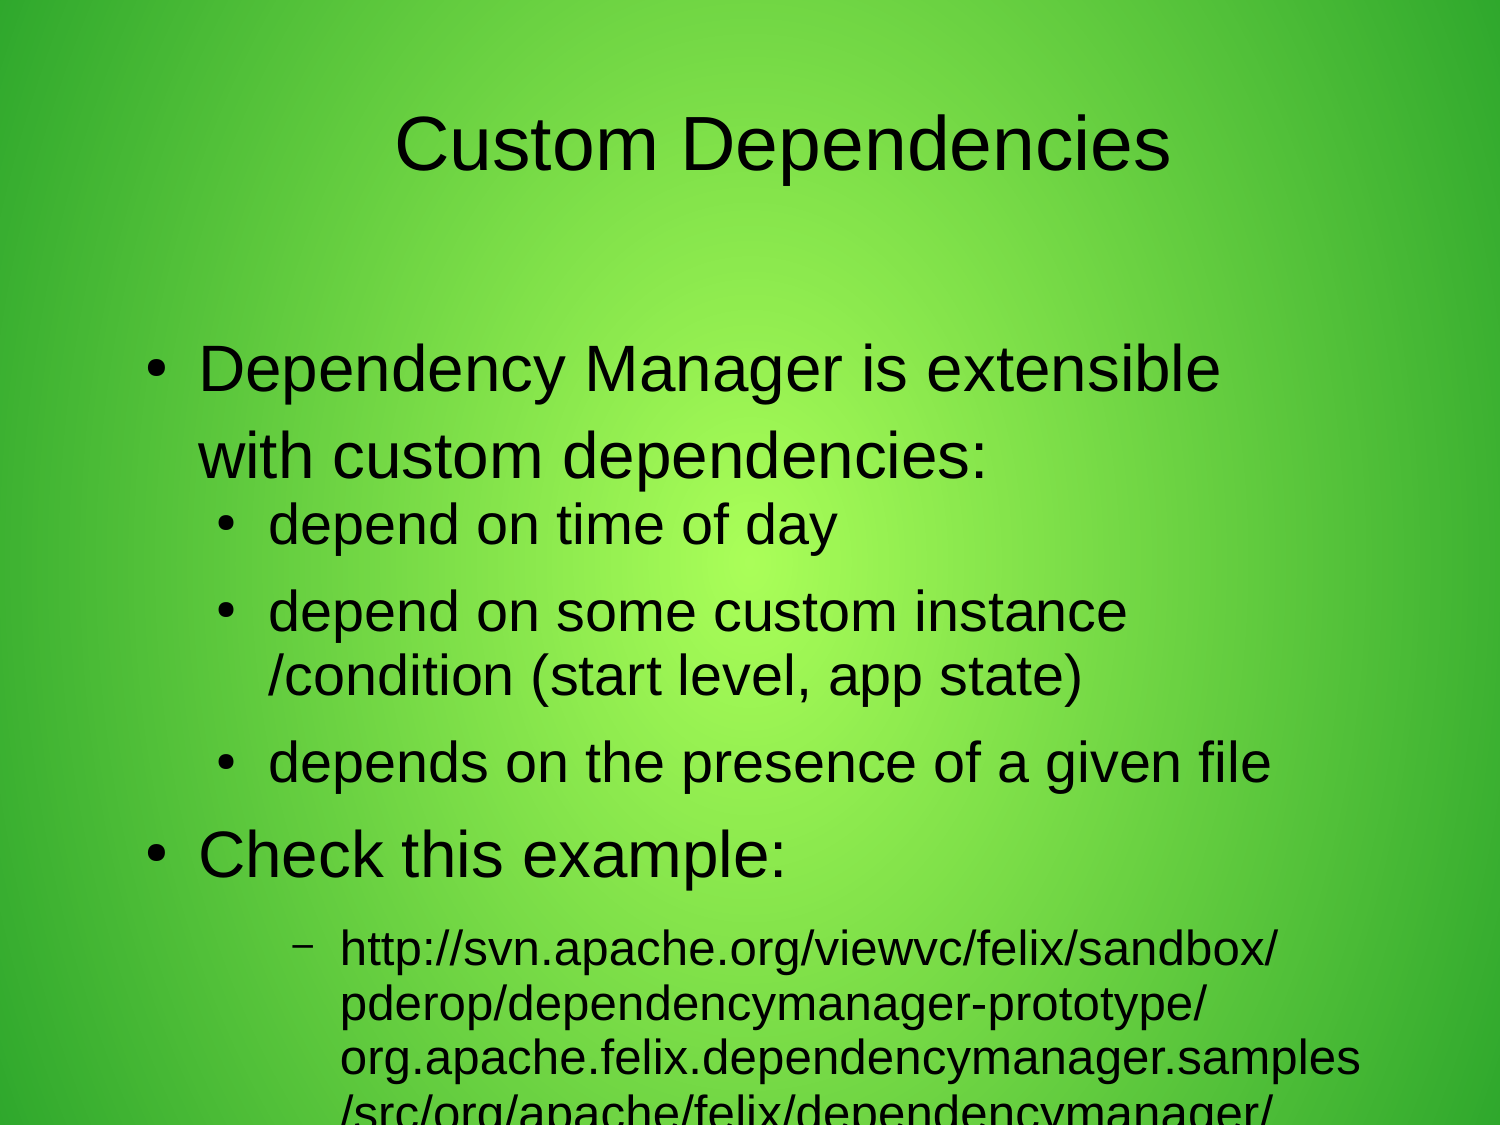

# Custom Dependencies
Dependency Manager is extensible
with custom dependencies:
depend on time of day
depend on some custom instance /condition (start level, app state)
depends on the presence of a given file
Check this example:
http://svn.apache.org/viewvc/felix/sandbox/pderop/dependencymanager-prototype/org.apache.felix.dependencymanager.samples/src/org/apache/felix/dependencymanager/samples/customdep/